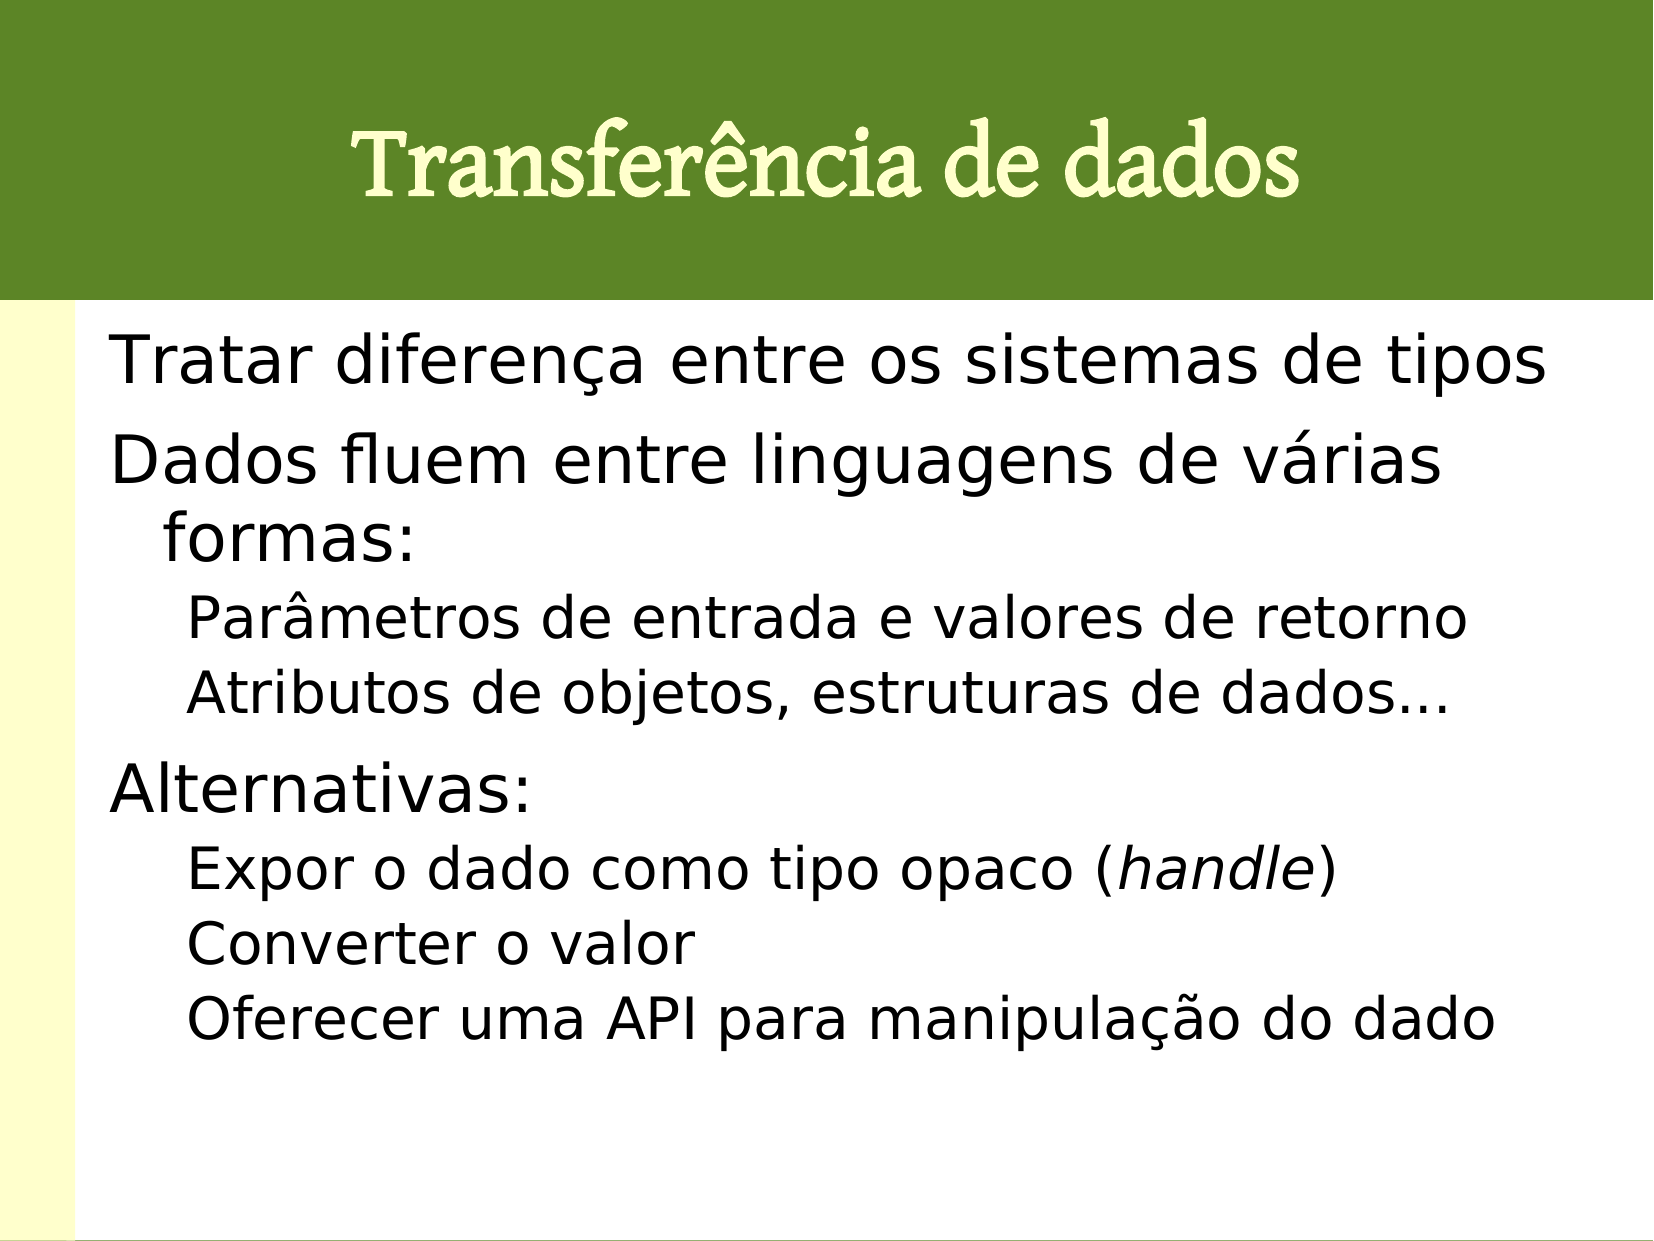

# Transferência de dados
Tratar diferença entre os sistemas de tipos
Dados fluem entre linguagens de várias formas:
Parâmetros de entrada e valores de retorno
Atributos de objetos, estruturas de dados...
Alternativas:
Expor o dado como tipo opaco (handle)
Converter o valor
Oferecer uma API para manipulação do dado